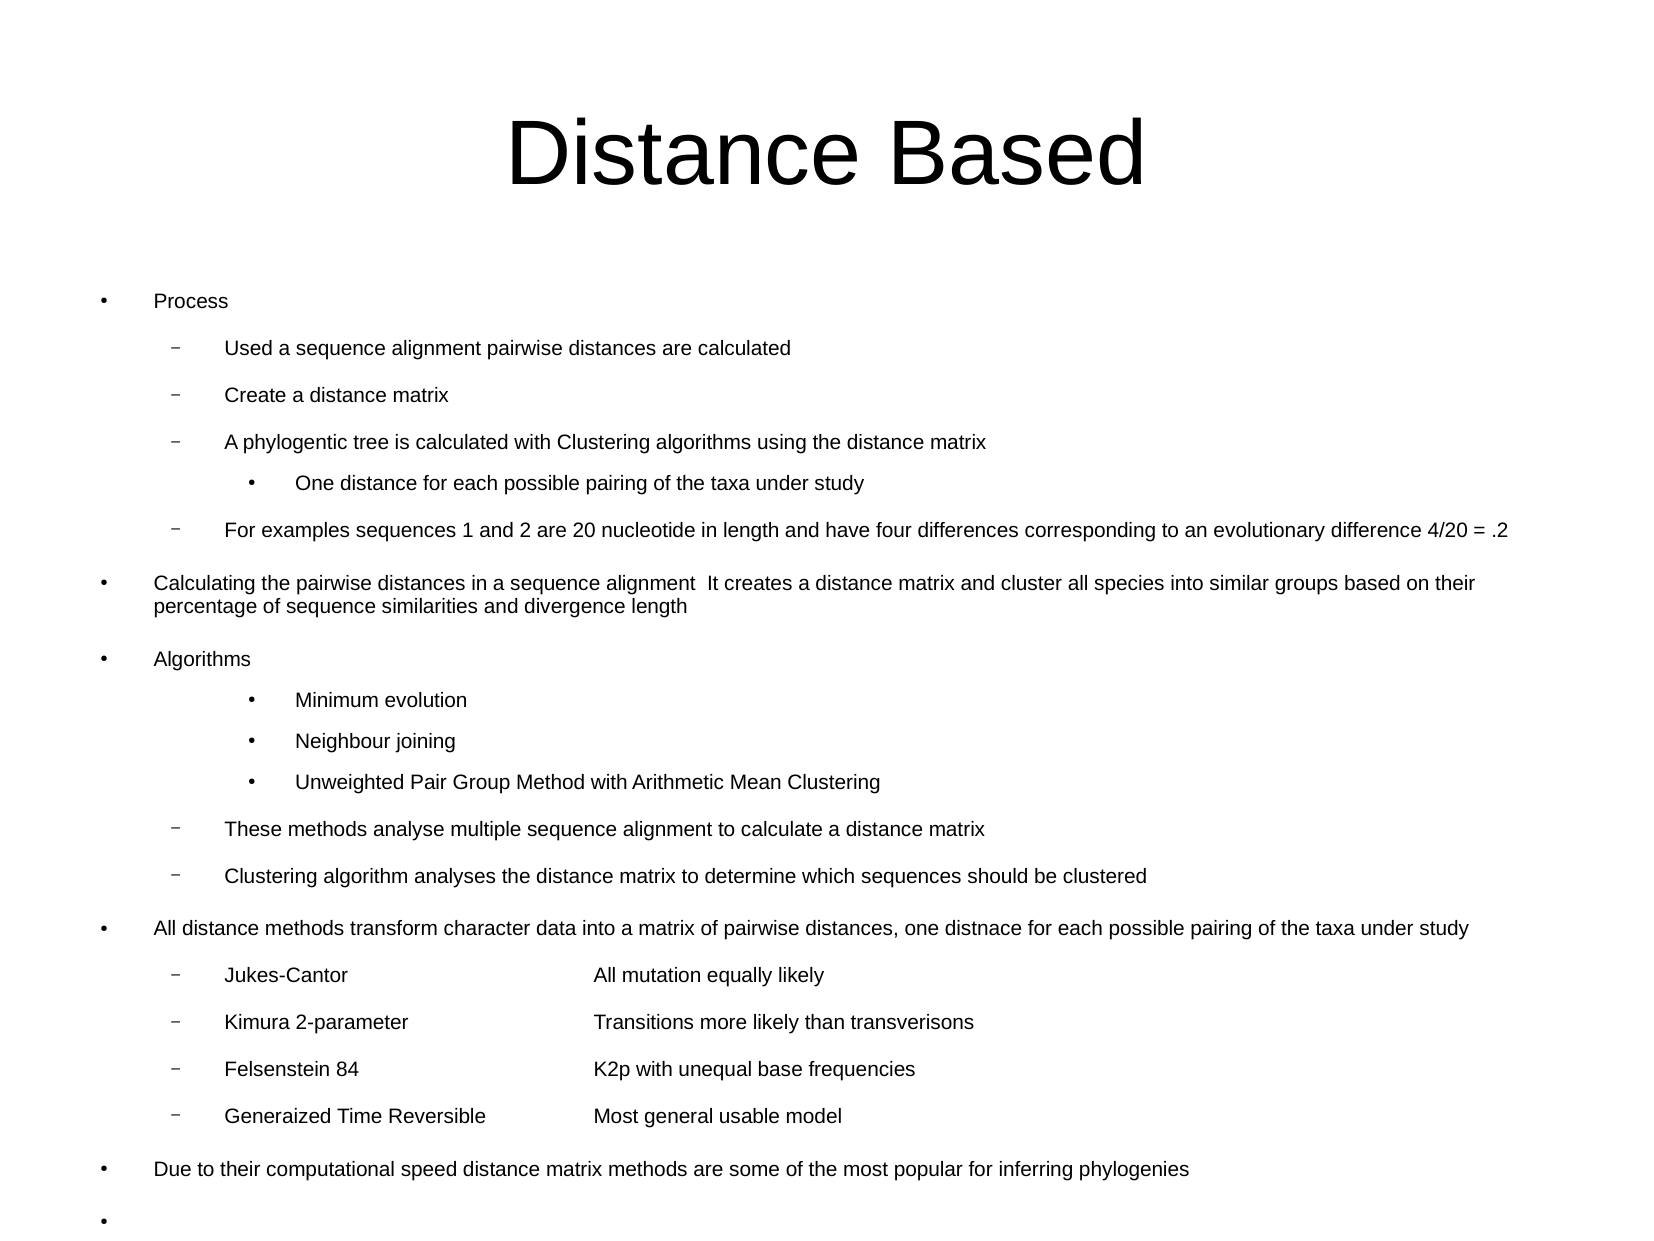

# Distance Based
Process
Used a sequence alignment pairwise distances are calculated
Create a distance matrix
A phylogentic tree is calculated with Clustering algorithms using the distance matrix
One distance for each possible pairing of the taxa under study
For examples sequences 1 and 2 are 20 nucleotide in length and have four differences corresponding to an evolutionary difference 4/20 = .2
Calculating the pairwise distances in a sequence alignment It creates a distance matrix and cluster all species into similar groups based on their percentage of sequence similarities and divergence length
Algorithms
Minimum evolution
Neighbour joining
Unweighted Pair Group Method with Arithmetic Mean Clustering
These methods analyse multiple sequence alignment to calculate a distance matrix
Clustering algorithm analyses the distance matrix to determine which sequences should be clustered
All distance methods transform character data into a matrix of pairwise distances, one distnace for each possible pairing of the taxa under study
Jukes-Cantor 				All mutation equally likely
Kimura 2-parameter			Transitions more likely than transverisons
Felsenstein 84				K2p with unequal base frequencies
Generaized Time Reversible 		Most general usable model
Due to their computational speed distance matrix methods are some of the most popular for inferring phylogenies